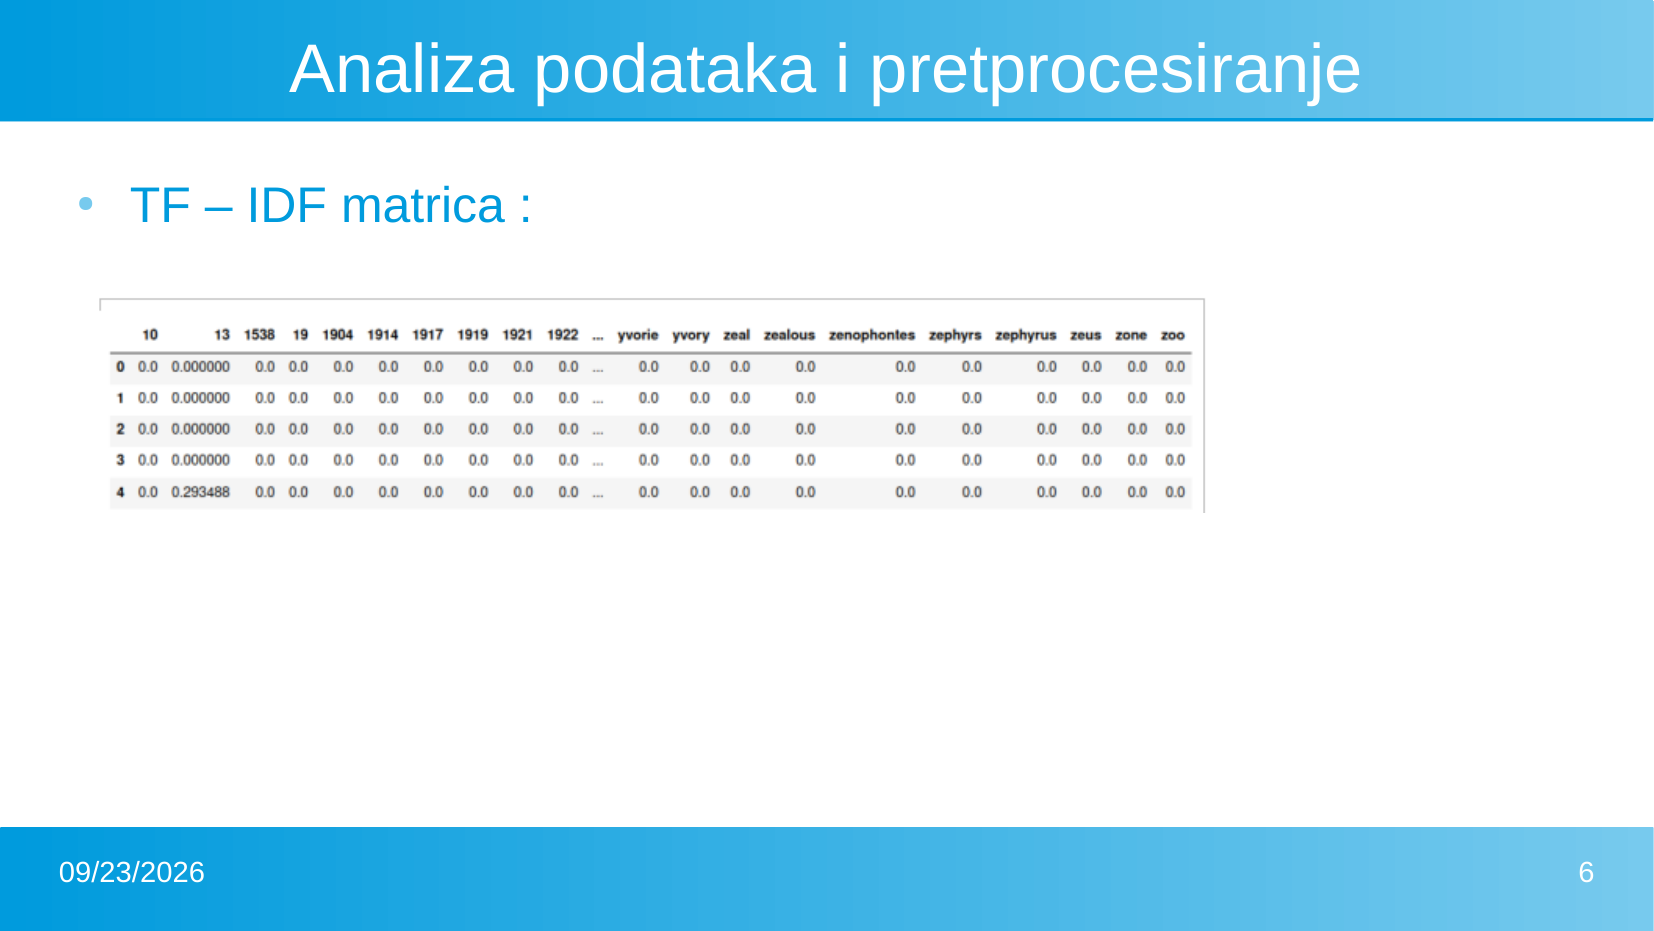

# Analiza podataka i pretprocesiranje
TF – IDF matrica :
6